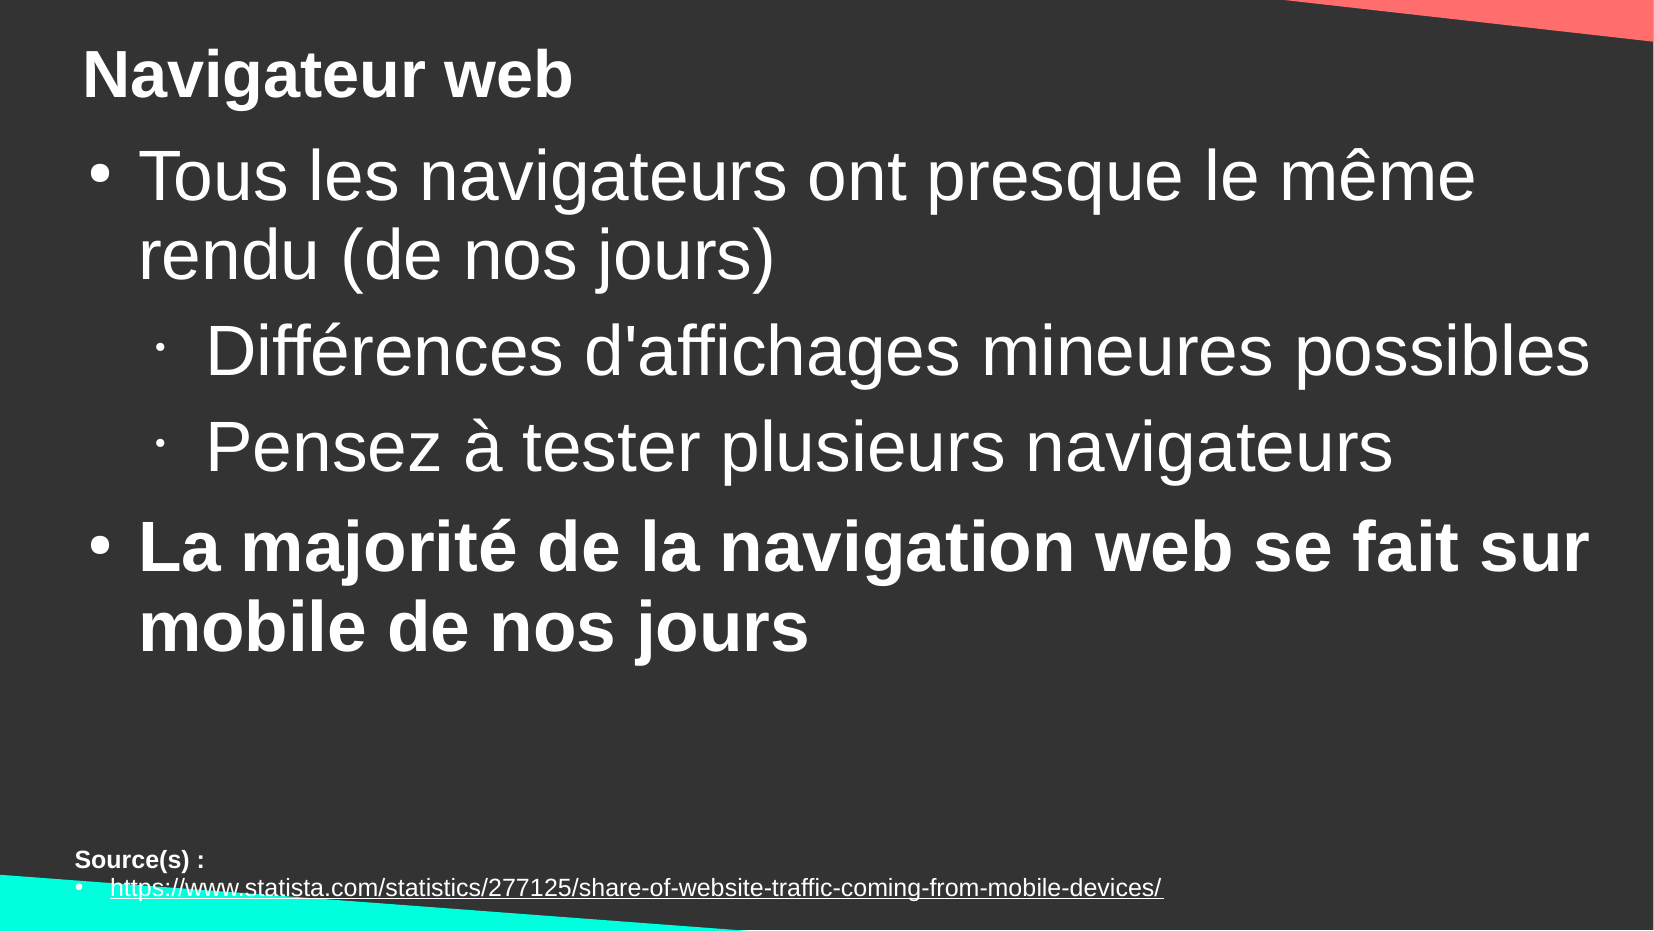

# Navigateur web
Tous les navigateurs ont presque le même rendu (de nos jours)
Différences d'affichages mineures possibles
Pensez à tester plusieurs navigateurs
La majorité de la navigation web se fait sur mobile de nos jours
Source(s) :
https://www.statista.com/statistics/277125/share-of-website-traffic-coming-from-mobile-devices/